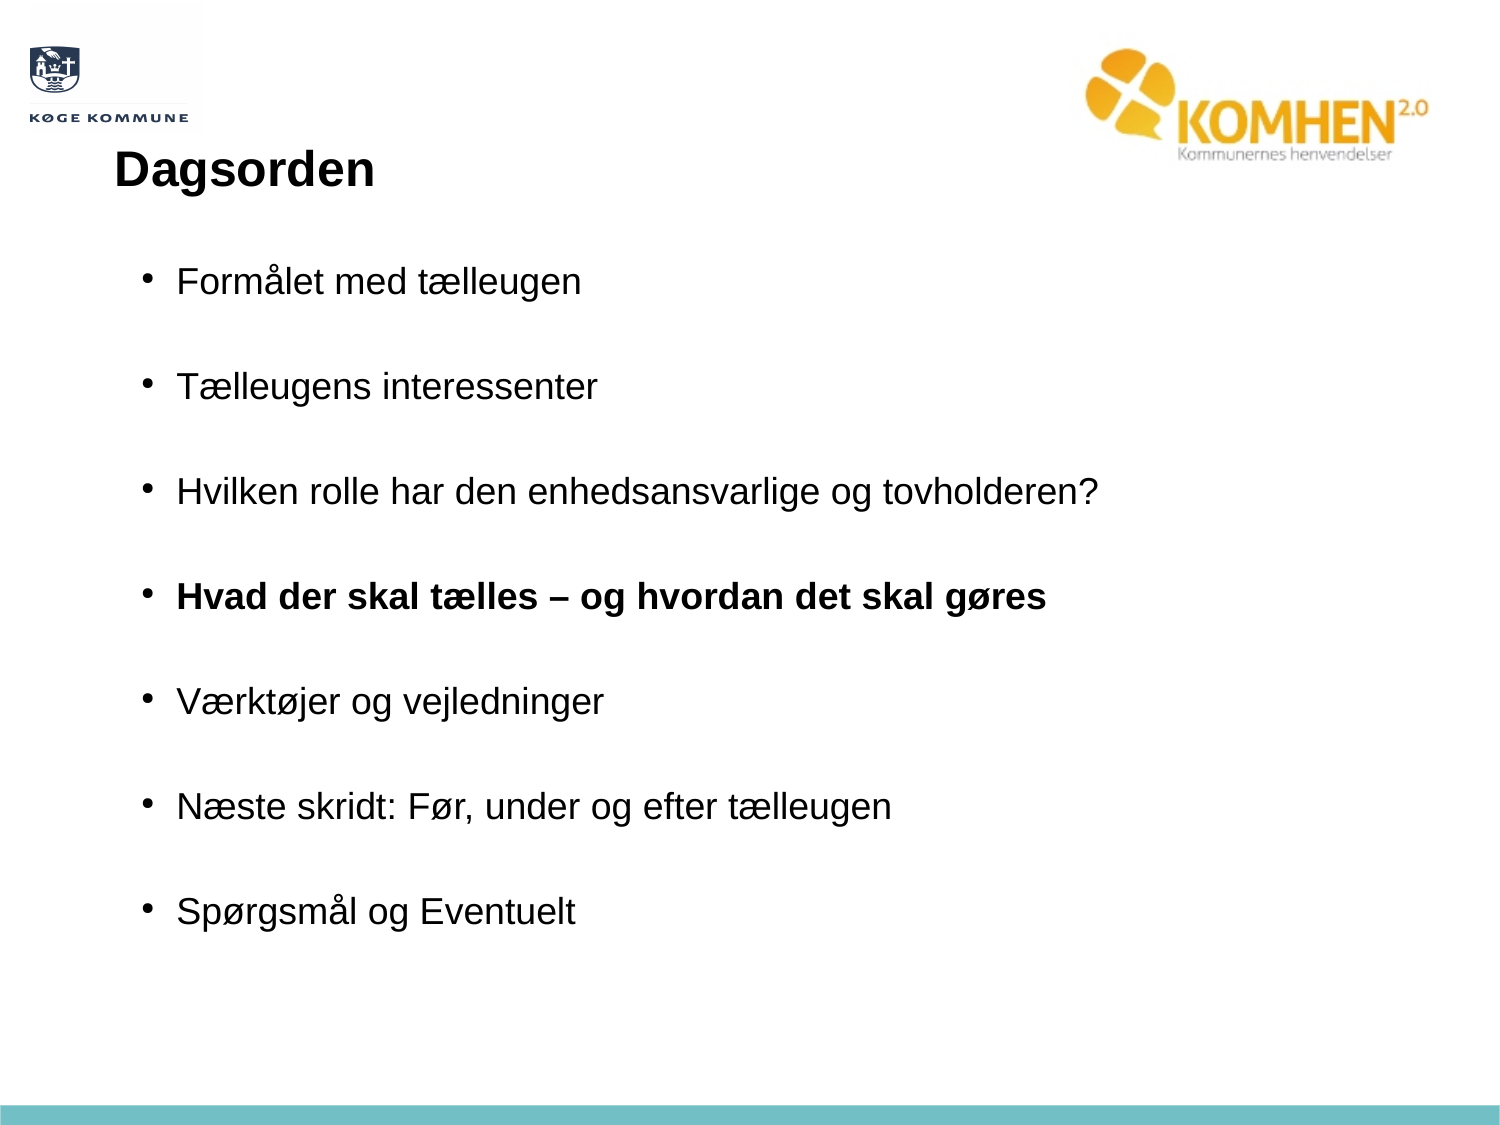

Dagsorden
Formålet med tælleugen
Tælleugens interessenter
Hvilken rolle har den enhedsansvarlige og tovholderen?
Hvad der skal tælles – og hvordan det skal gøres
Værktøjer og vejledninger
Næste skridt: Før, under og efter tælleugen
Spørgsmål og Eventuelt